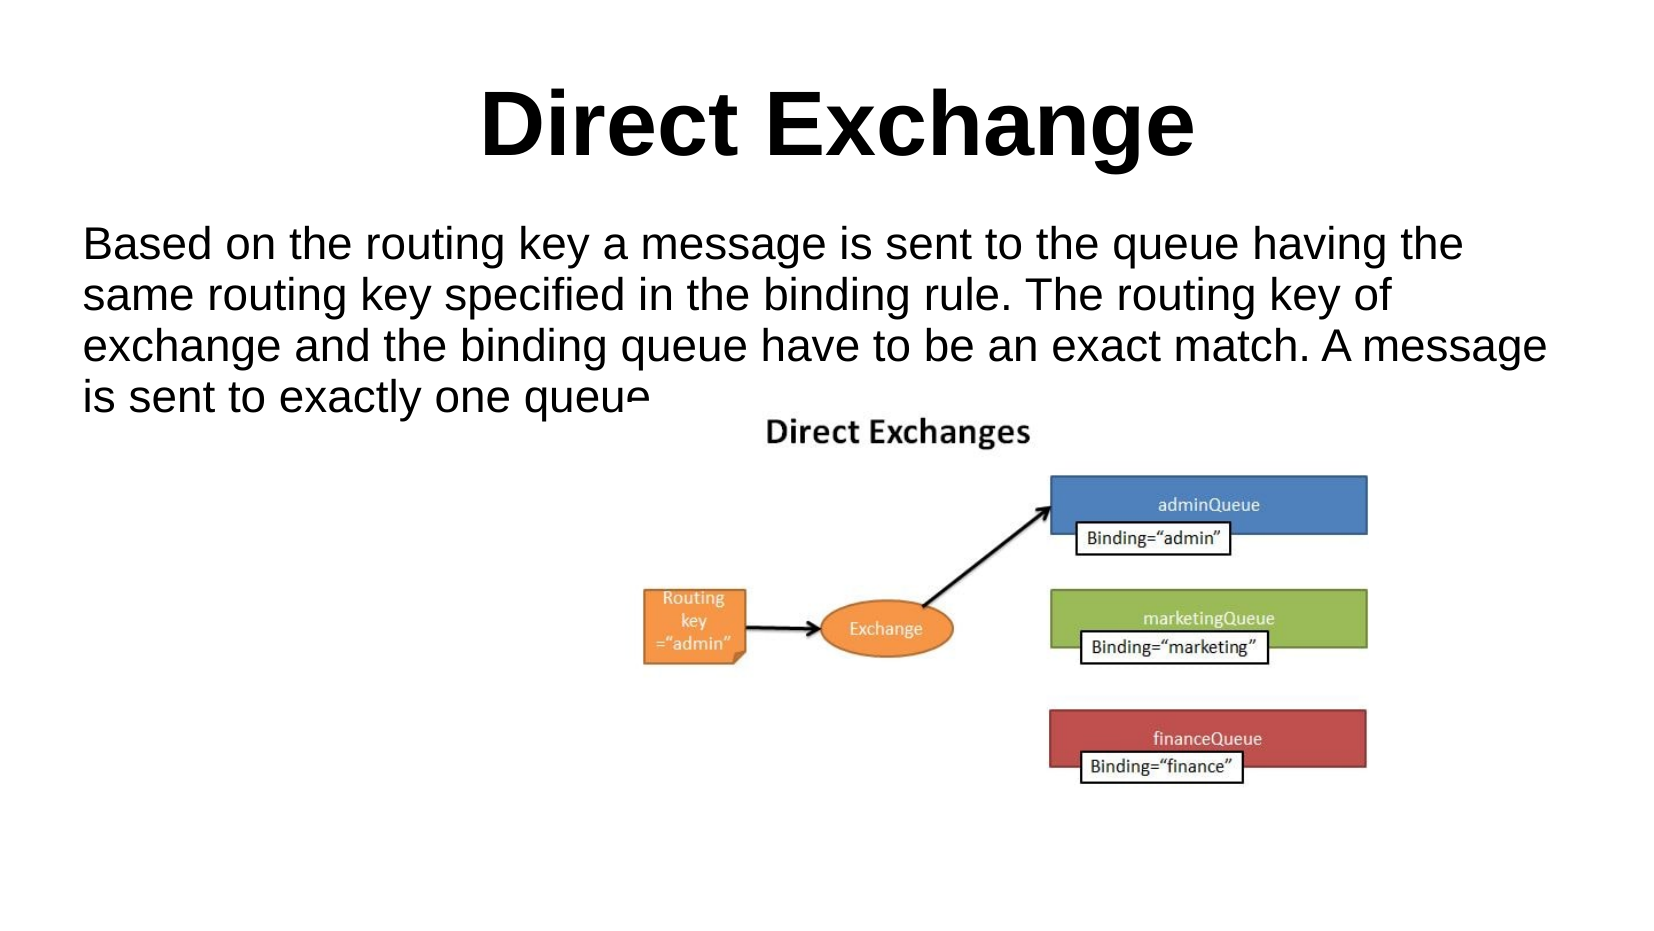

# Direct Exchange
Based on the routing key a message is sent to the queue having the same routing key specified in the binding rule. The routing key of exchange and the binding queue have to be an exact match. A message is sent to exactly one queue.